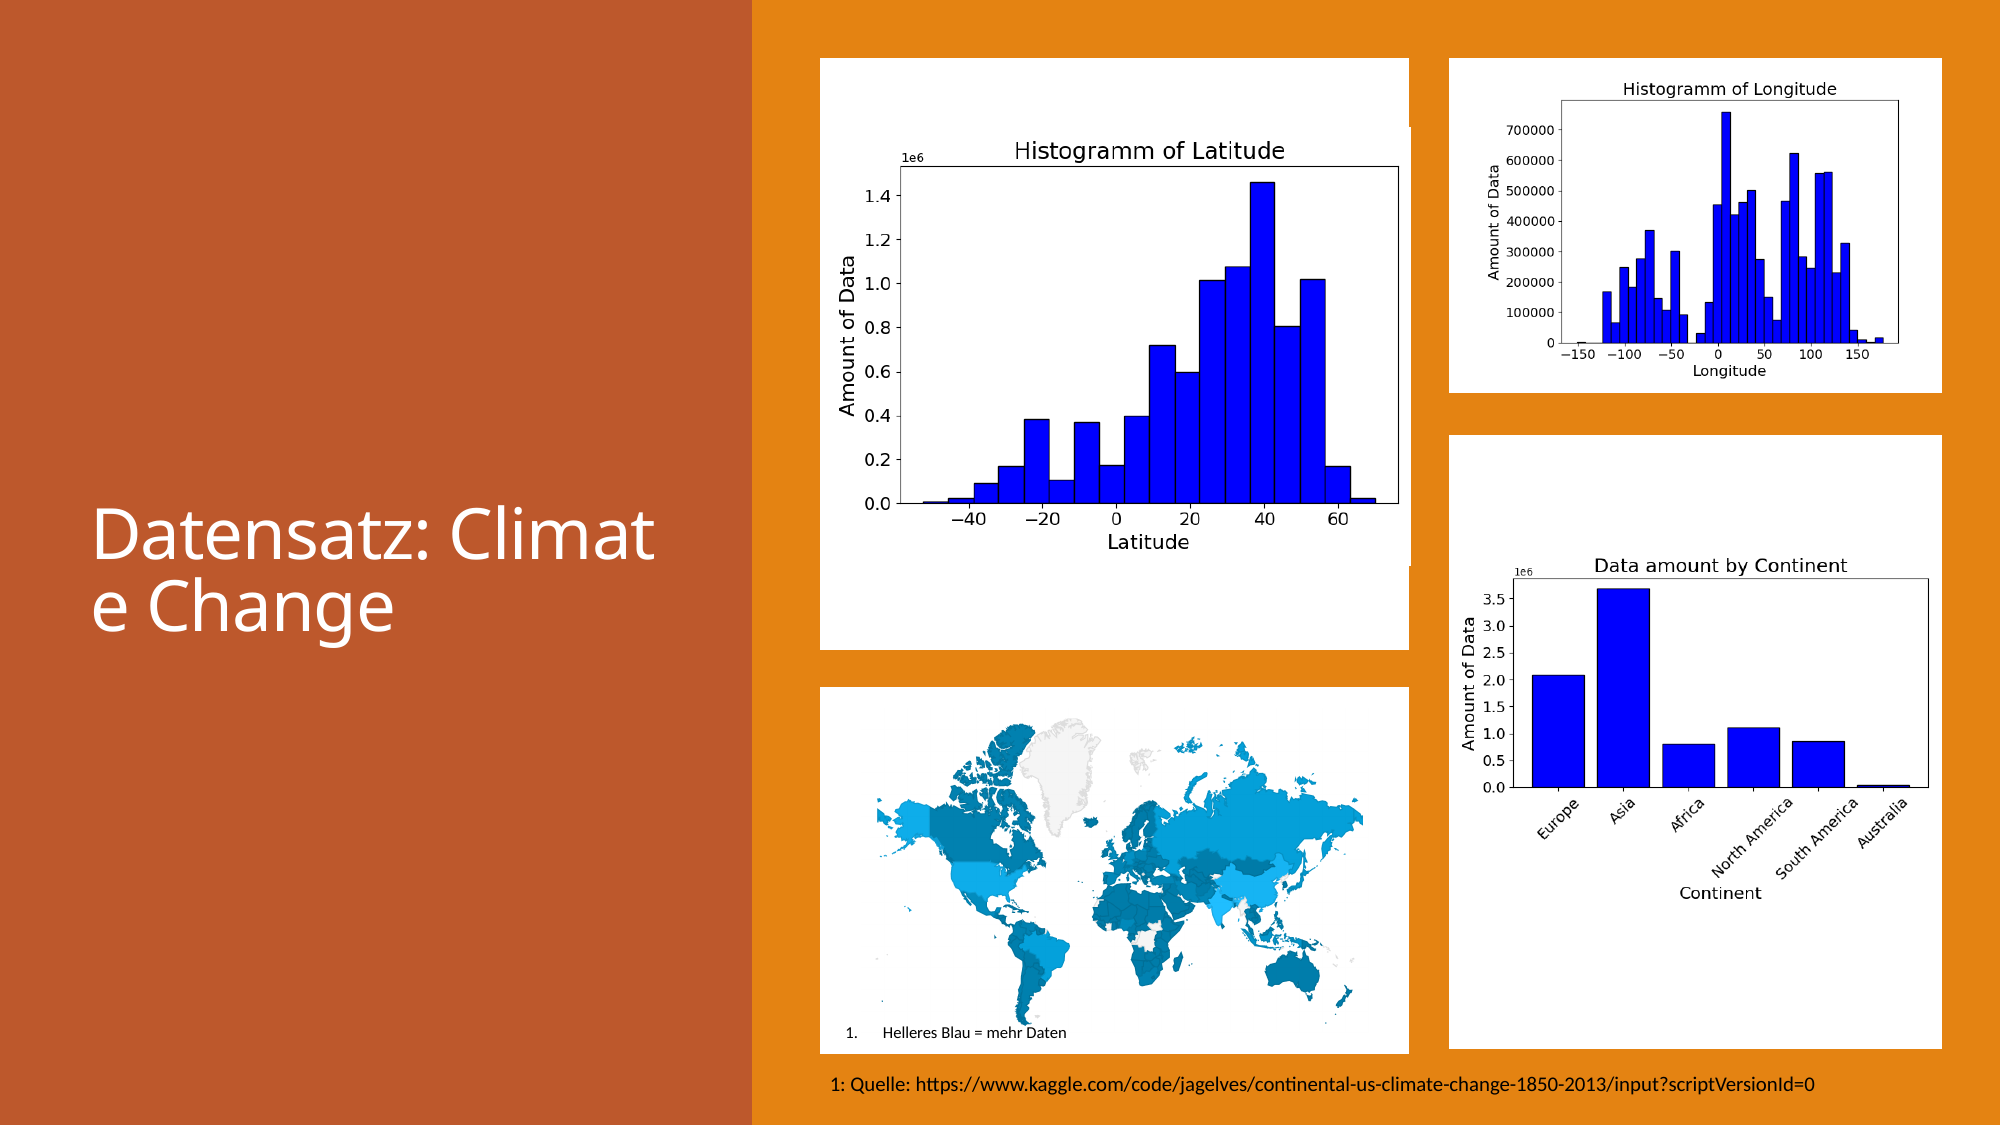

# Datensatz: Climate Change
Helleres Blau = mehr Daten
1: Quelle: https://www.kaggle.com/code/jagelves/continental-us-climate-change-1850-2013/input?scriptVersionId=0